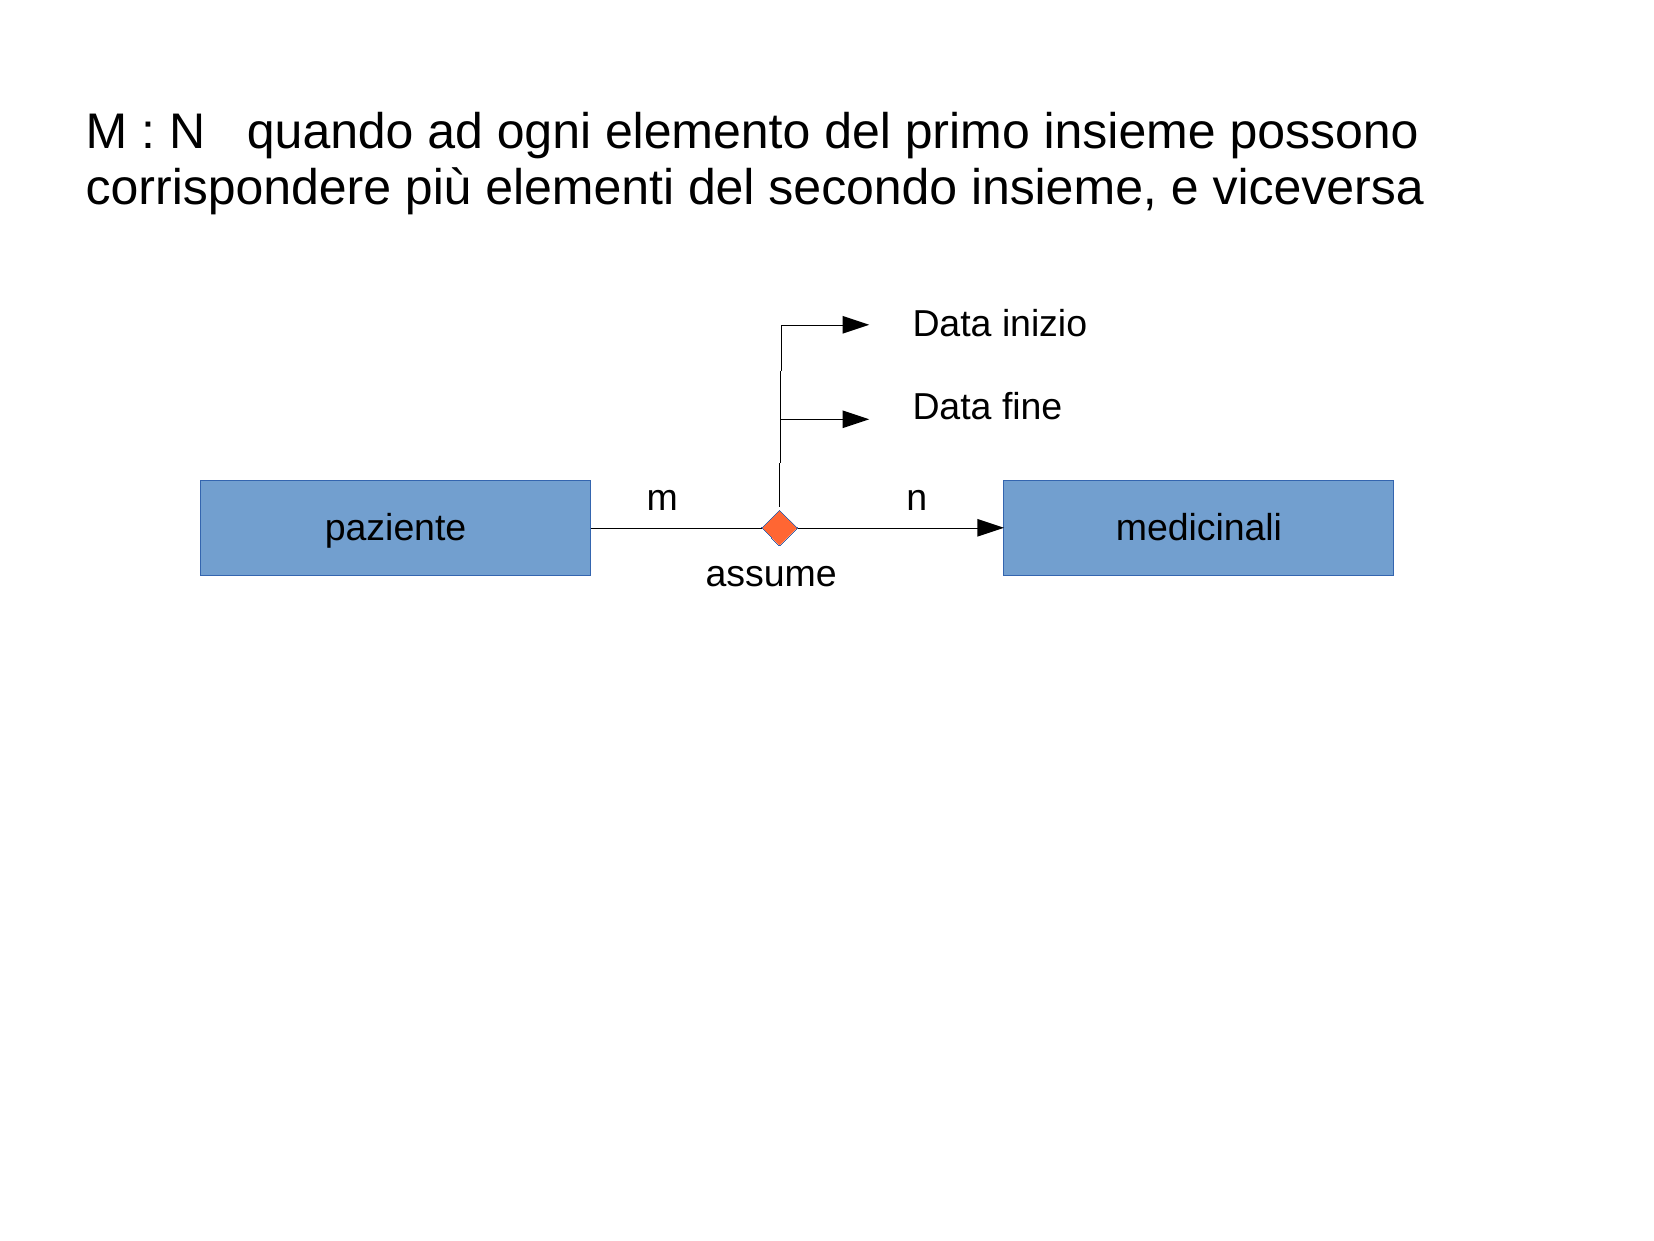

M : N quando ad ogni elemento del primo insieme possono
corrispondere più elementi del secondo insieme, e viceversa
Data inizio
Data fine
m
n
paziente
medicinali
assume